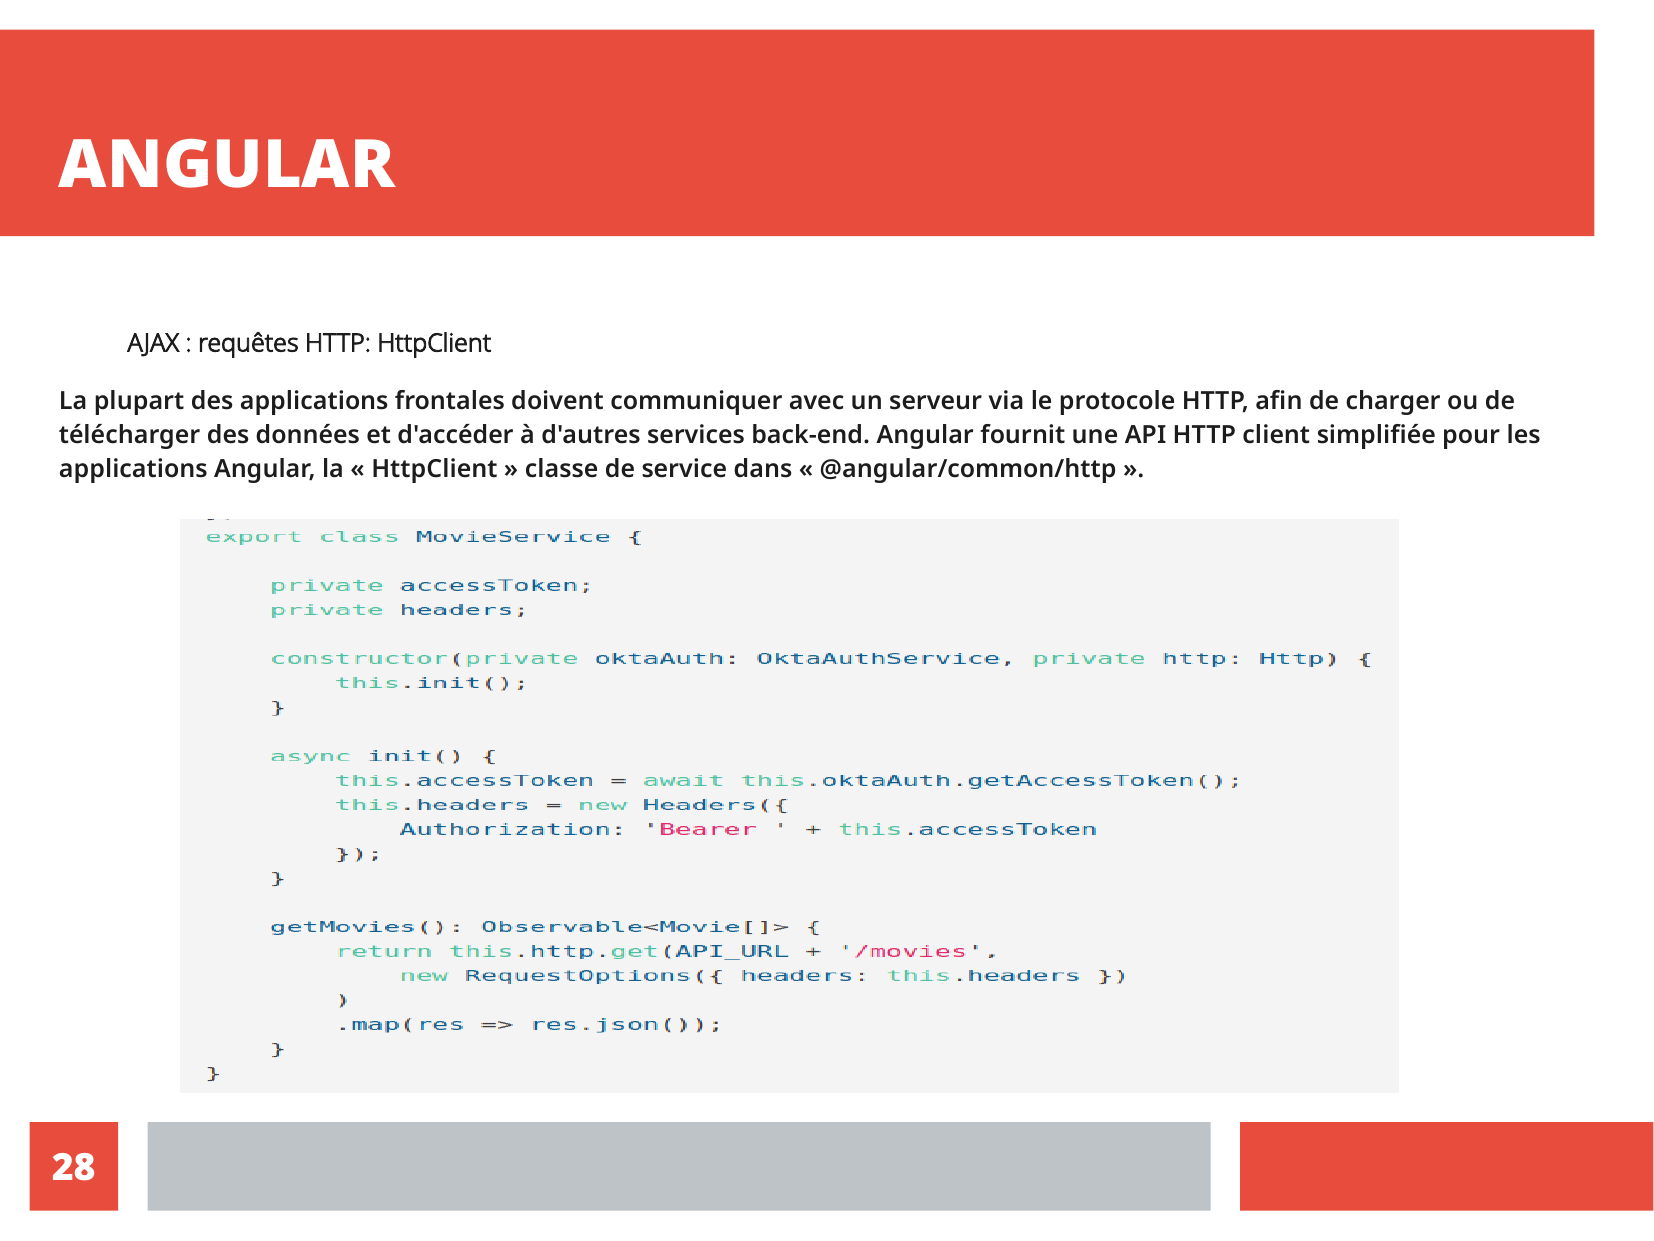

# ANGULAR
AJAX : requêtes HTTP: HttpClient
La plupart des applications frontales doivent communiquer avec un serveur via le protocole HTTP, afin de charger ou de télécharger des données et d'accéder à d'autres services back-end. Angular fournit une API HTTP client simplifiée pour les applications Angular, la « HttpClient » classe de service dans « @angular/common/http ».
28